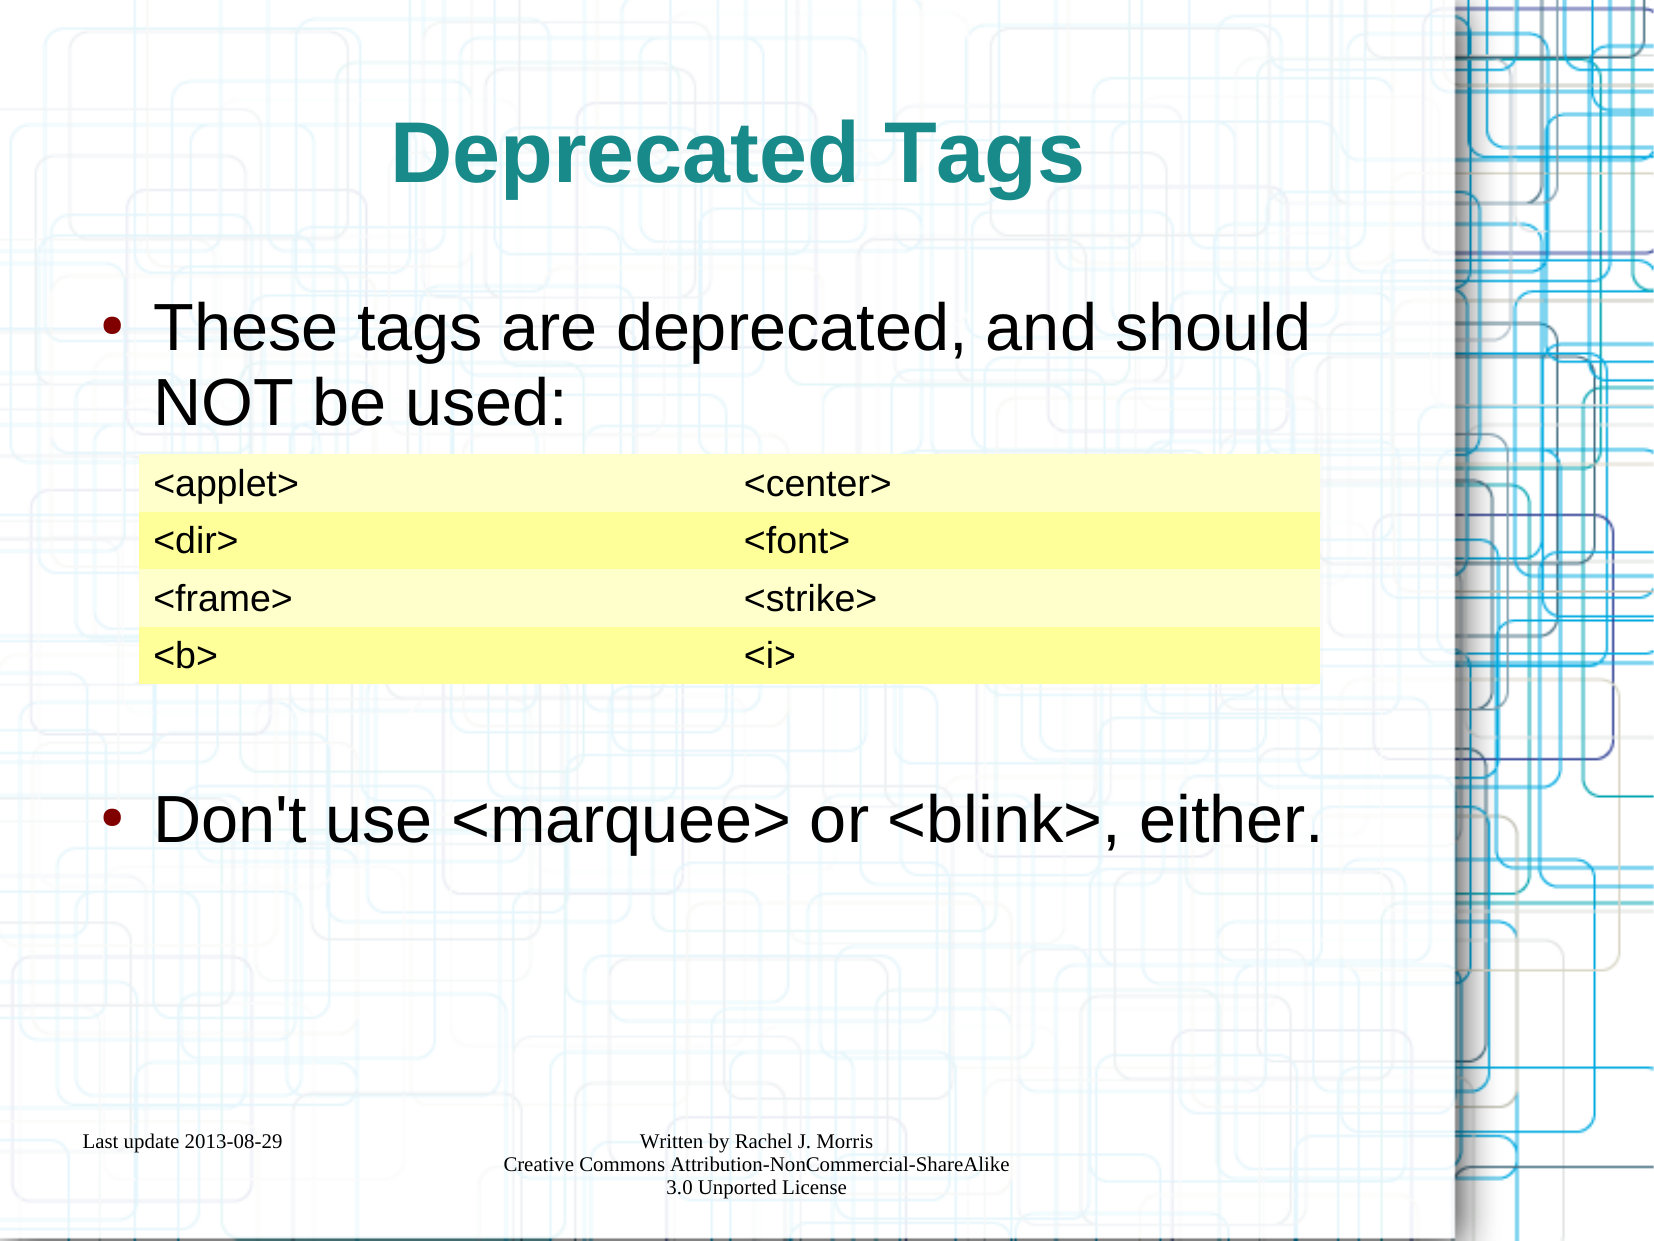

# Deprecated Tags
These tags are deprecated, and should NOT be used:
Don't use <marquee> or <blink>, either.
| <applet> | <center> |
| --- | --- |
| <dir> | <font> |
| <frame> | <strike> |
| <b> | <i> |